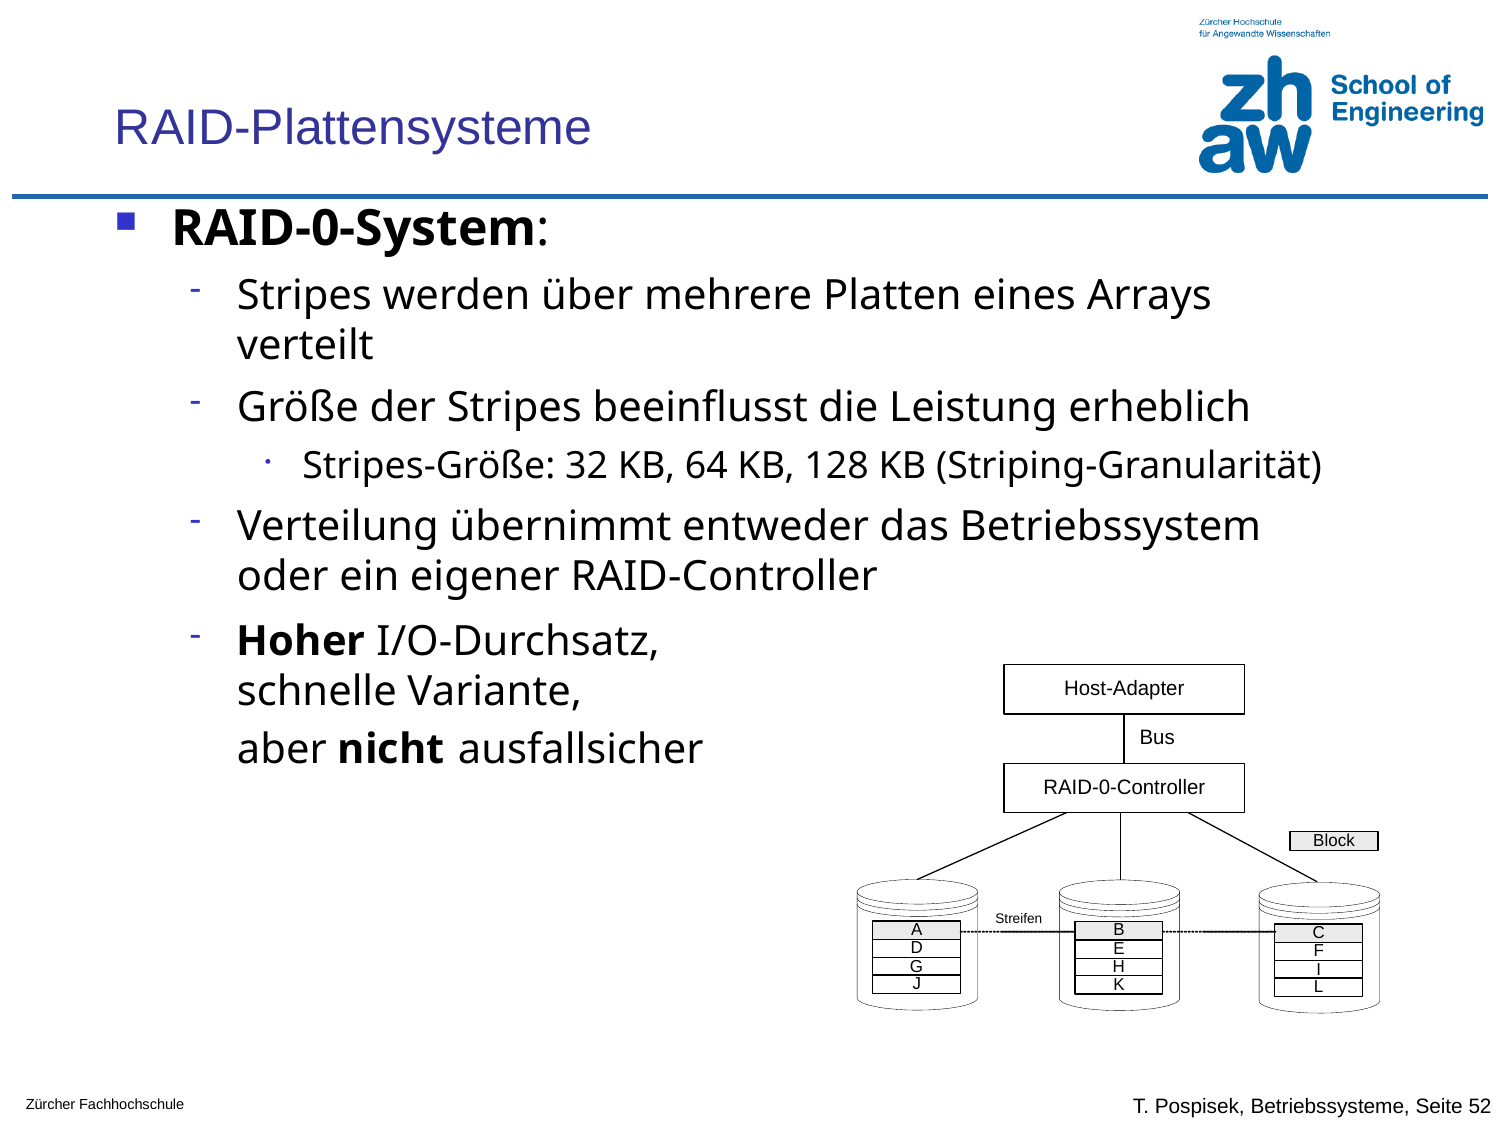

# RAID-Plattensysteme
RAID-0-System:
Stripes werden über mehrere Platten eines Arrays verteilt
Größe der Stripes beeinflusst die Leistung erheblich
Stripes-Größe: 32 KB, 64 KB, 128 KB (Striping-Granularität)
Verteilung übernimmt entweder das Betriebssystem oder ein eigener RAID-Controller
Hoher I/O-Durchsatz,
schnelle Variante,
aber nicht ausfallsicher